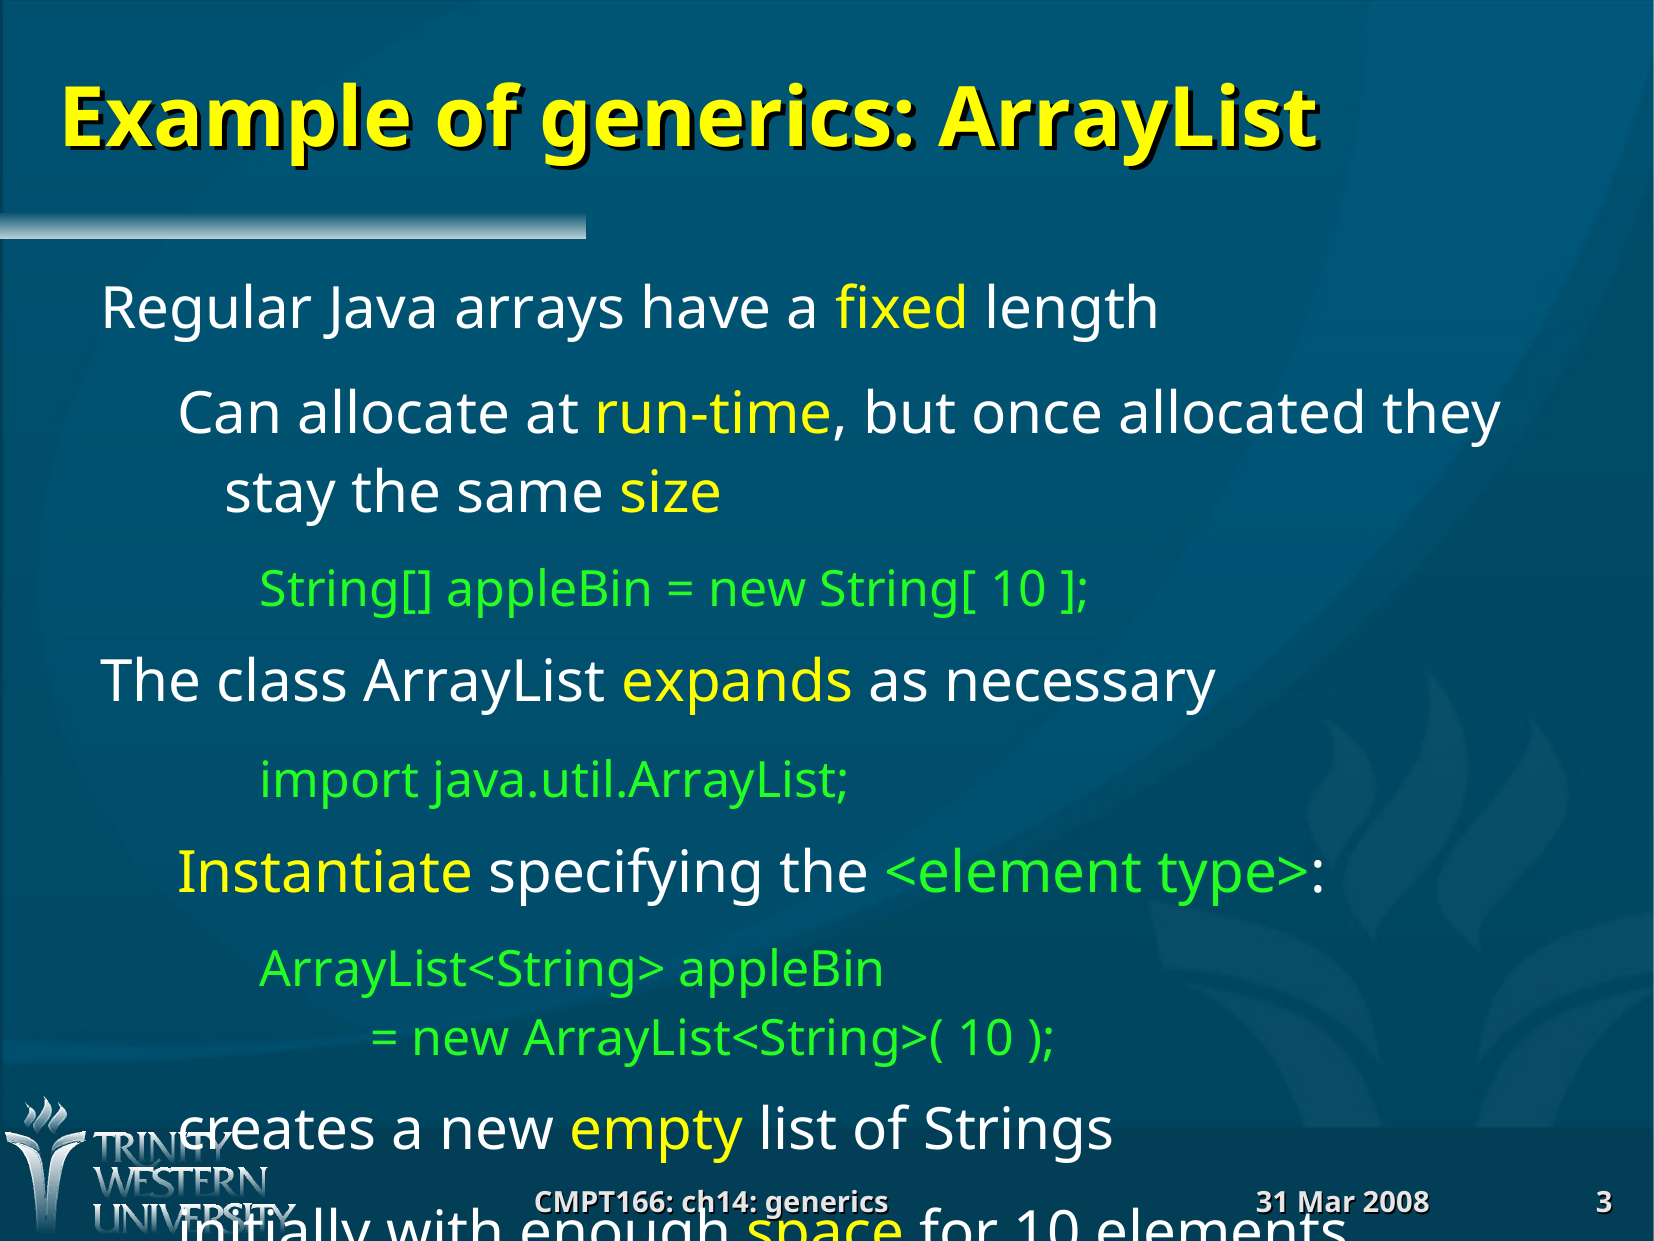

# Example of generics: ArrayList
Regular Java arrays have a fixed length
Can allocate at run-time, but once allocated they stay the same size
String[] appleBin = new String[ 10 ];
The class ArrayList expands as necessary
import java.util.ArrayList;
Instantiate specifying the <element type>:
ArrayList<String> appleBin
	= new ArrayList<String>( 10 );
creates a new empty list of Strings
initially with enough space for 10 elements
CMPT166: ch14: generics
31 Mar 2008
3